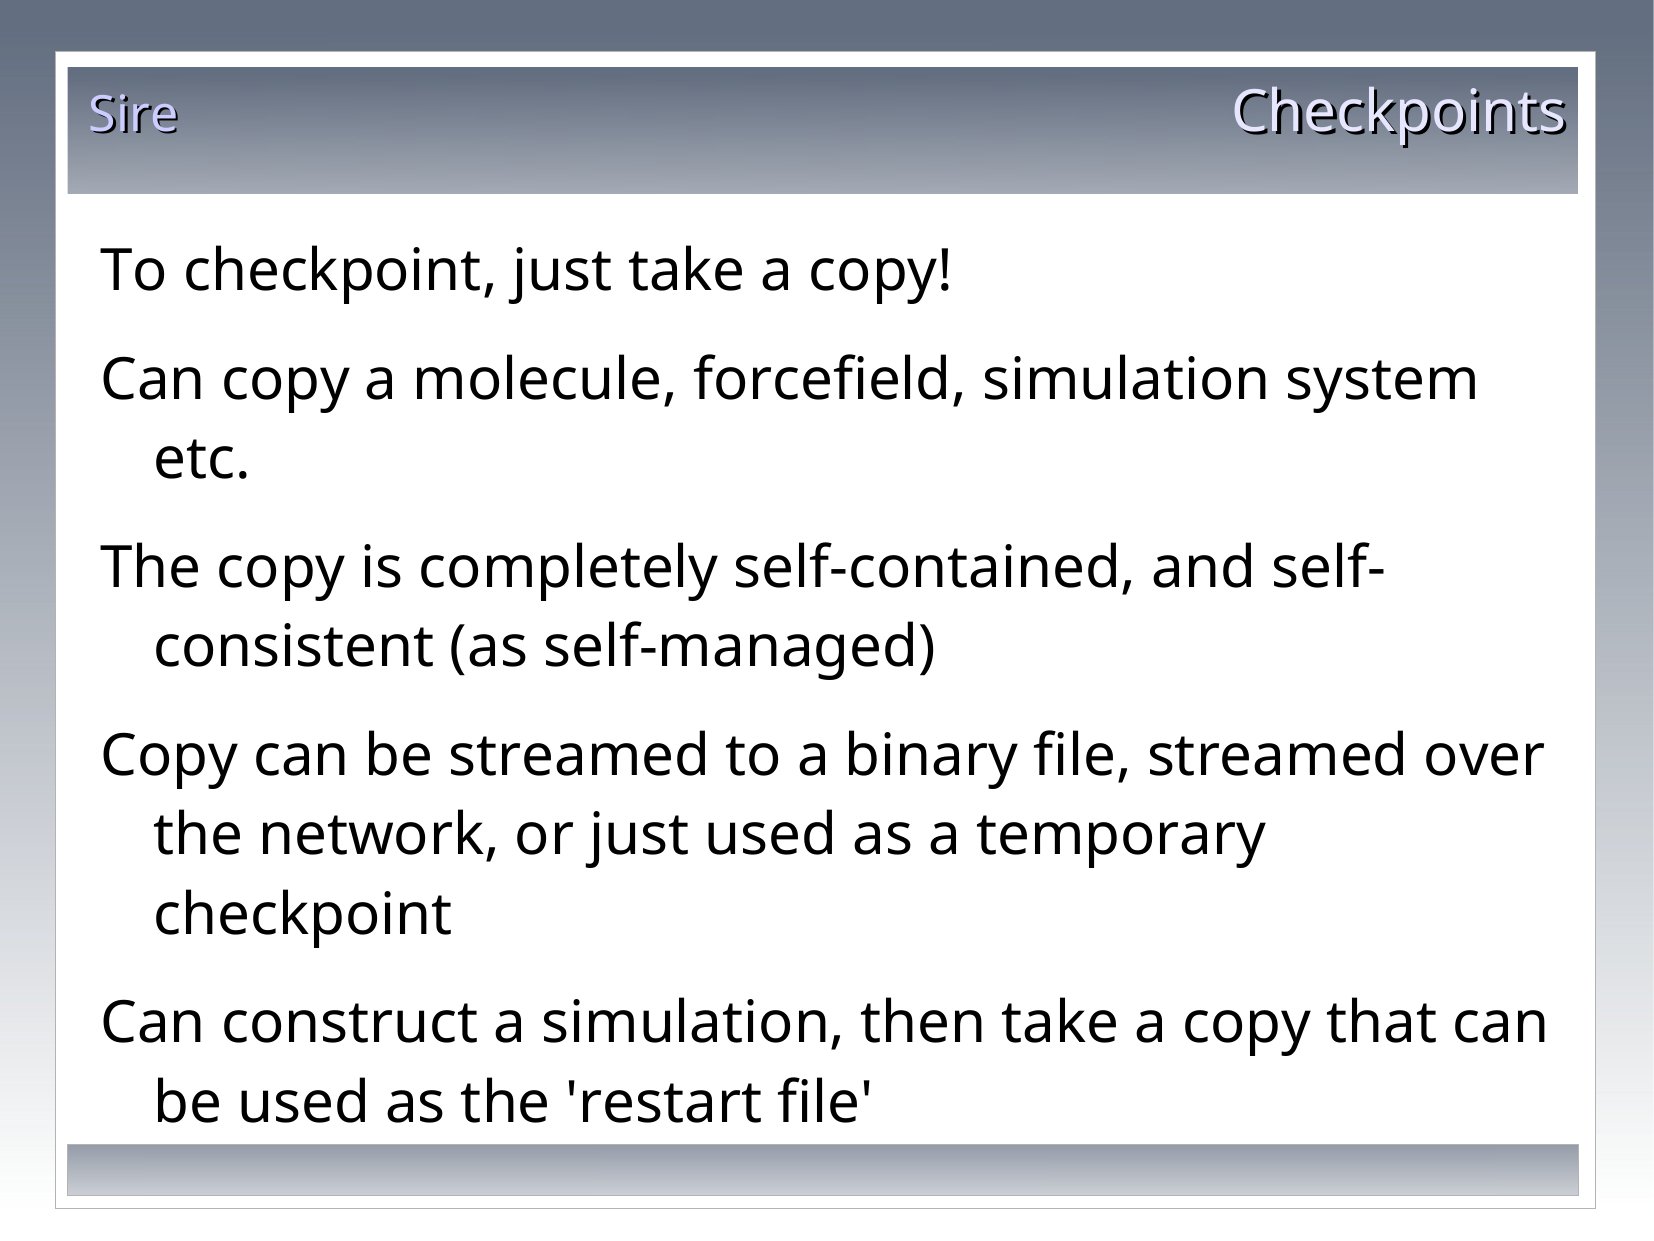

# Checkpoints
To checkpoint, just take a copy!
Can copy a molecule, forcefield, simulation system etc.
The copy is completely self-contained, and self-consistent (as self-managed)
Copy can be streamed to a binary file, streamed over the network, or just used as a temporary checkpoint
Can construct a simulation, then take a copy that can be used as the 'restart file'